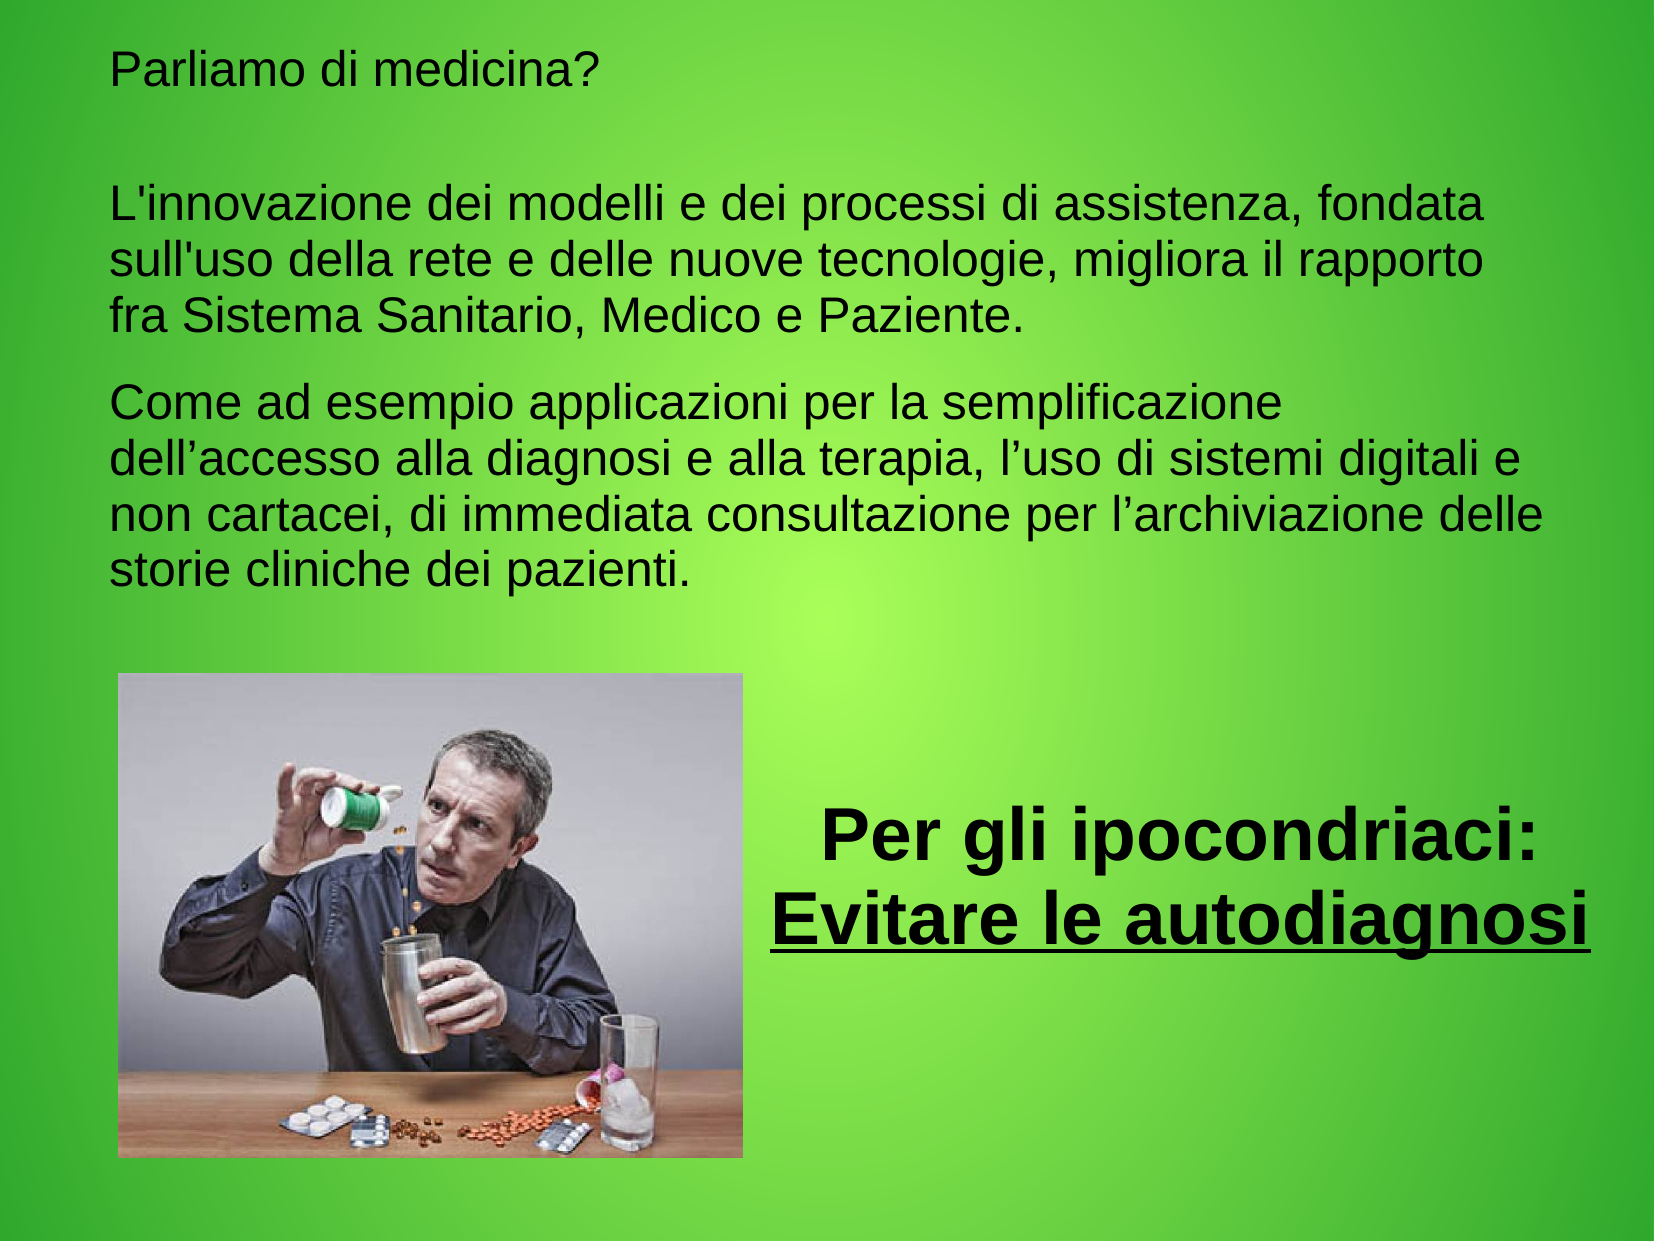

Parliamo di medicina?
L'innovazione dei modelli e dei processi di assistenza, fondata sull'uso della rete e delle nuove tecnologie, migliora il rapporto fra Sistema Sanitario, Medico e Paziente.
Come ad esempio applicazioni per la semplificazione dell’accesso alla diagnosi e alla terapia, l’uso di sistemi digitali e non cartacei, di immediata consultazione per l’archiviazione delle storie cliniche dei pazienti.
Per gli ipocondriaci:
Evitare le autodiagnosi